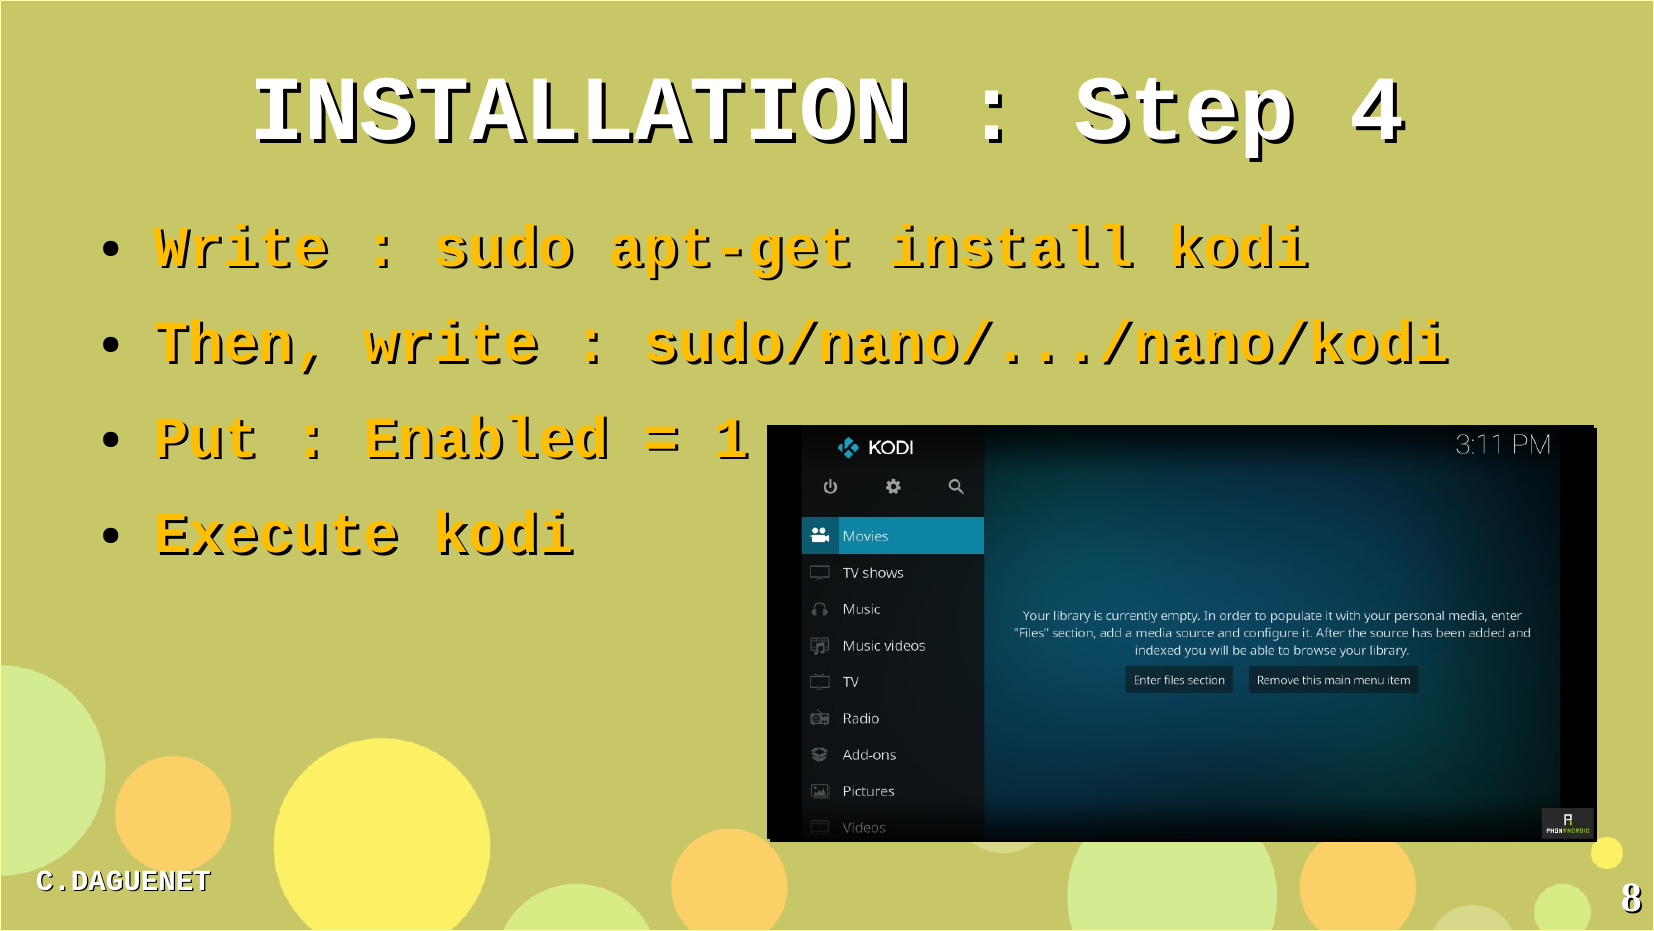

# INSTALLATION : Step 4
Write : sudo apt-get install kodi
Then, write : sudo/nano/.../nano/kodi
Put : Enabled = 1
Execute kodi
8